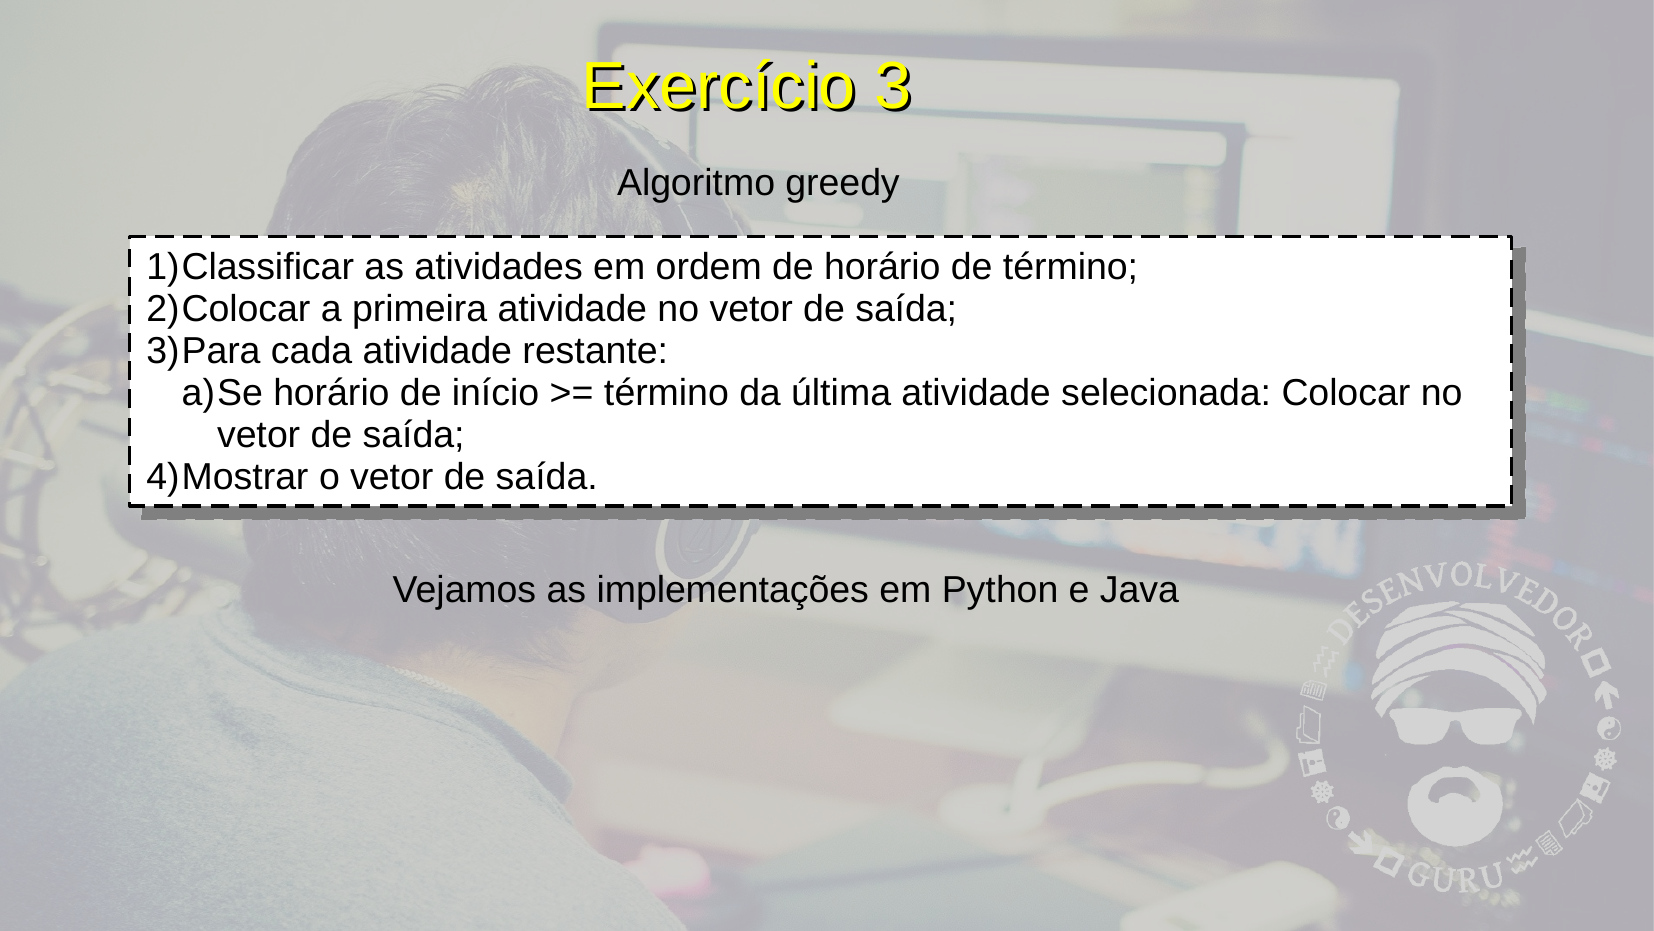

Exercício 3
Algoritmo greedy
Classificar as atividades em ordem de horário de término;
Colocar a primeira atividade no vetor de saída;
Para cada atividade restante:
Se horário de início >= término da última atividade selecionada: Colocar no vetor de saída;
Mostrar o vetor de saída.
Vejamos as implementações em Python e Java